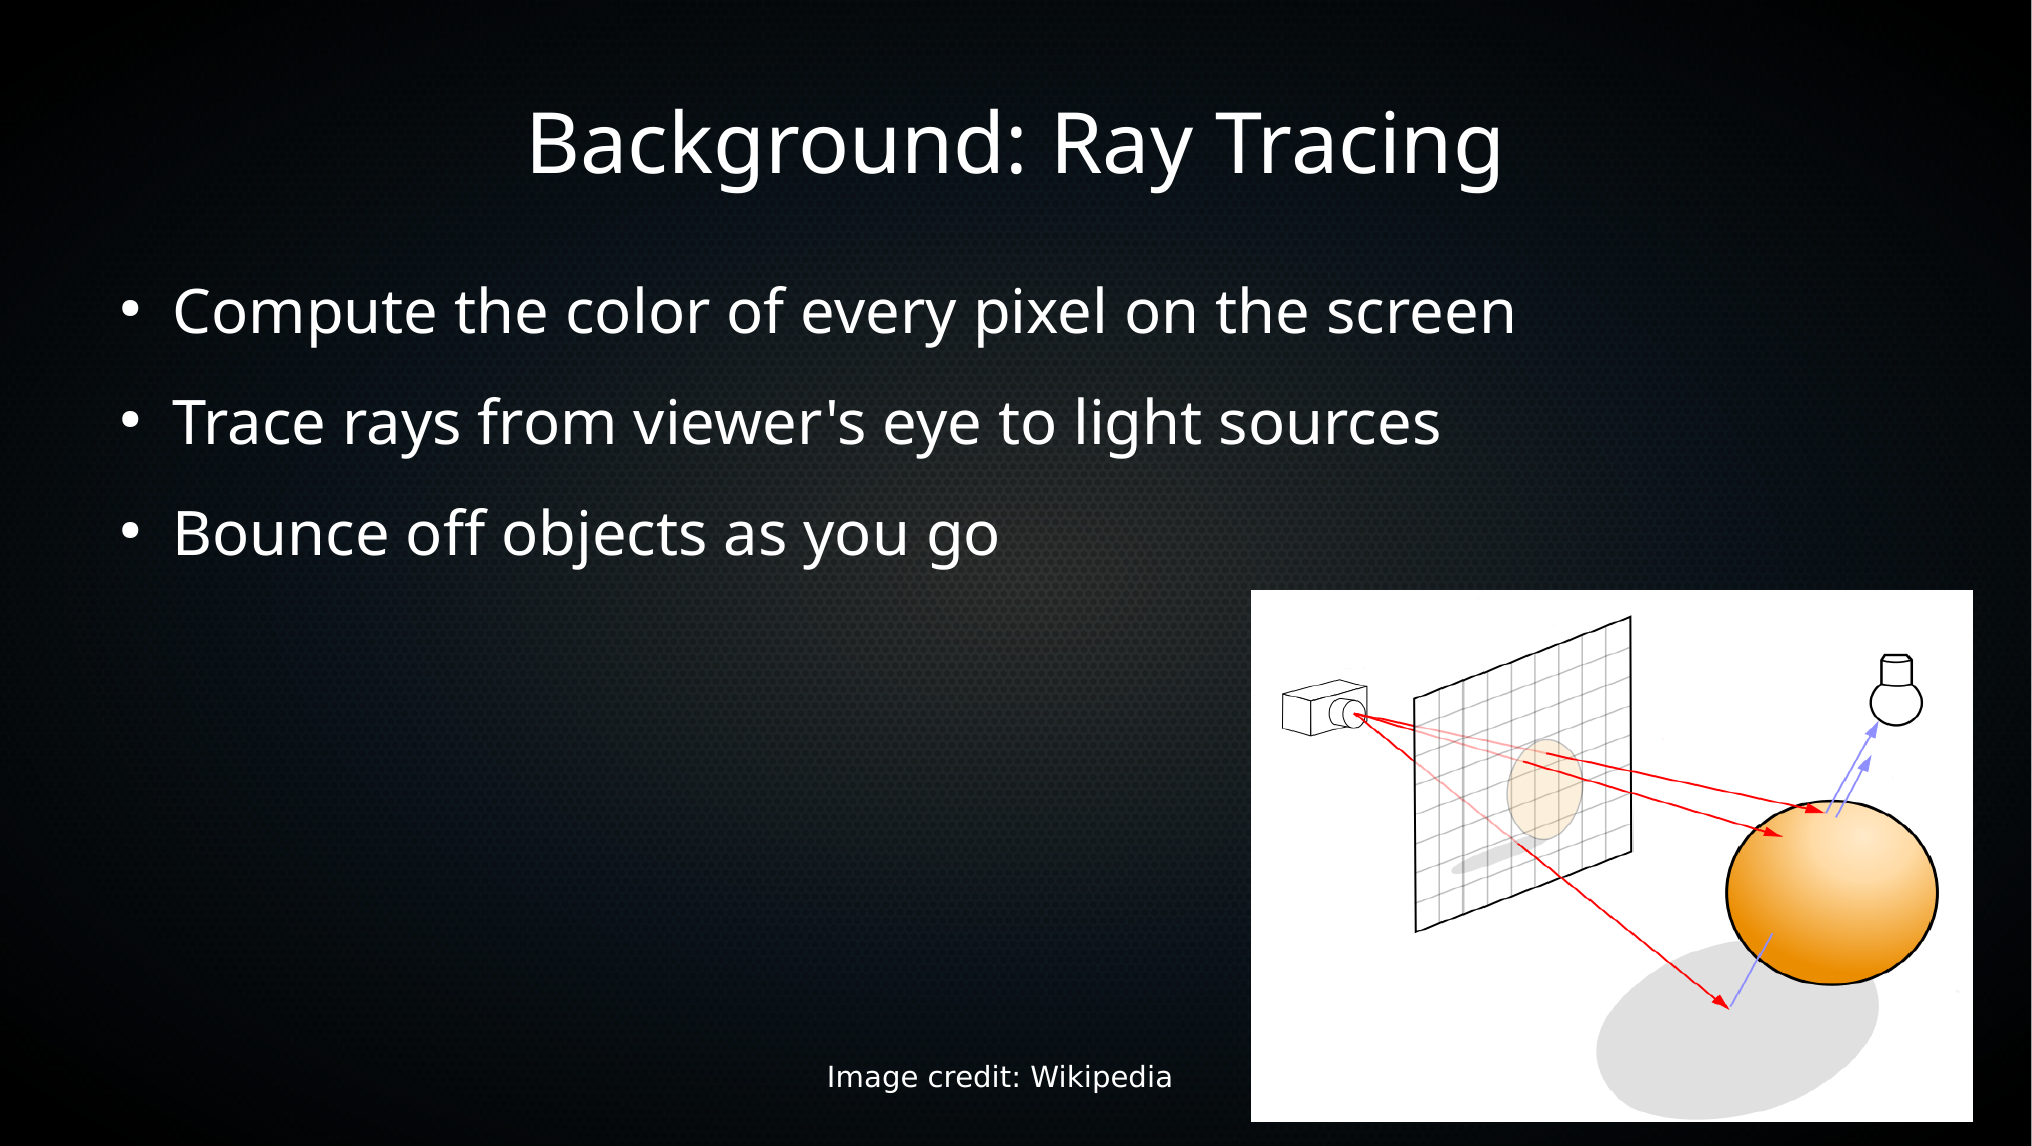

# Background: Ray Tracing
Compute the color of every pixel on the screen
Trace rays from viewer's eye to light sources
Bounce off objects as you go
2
Image credit: Wikipedia